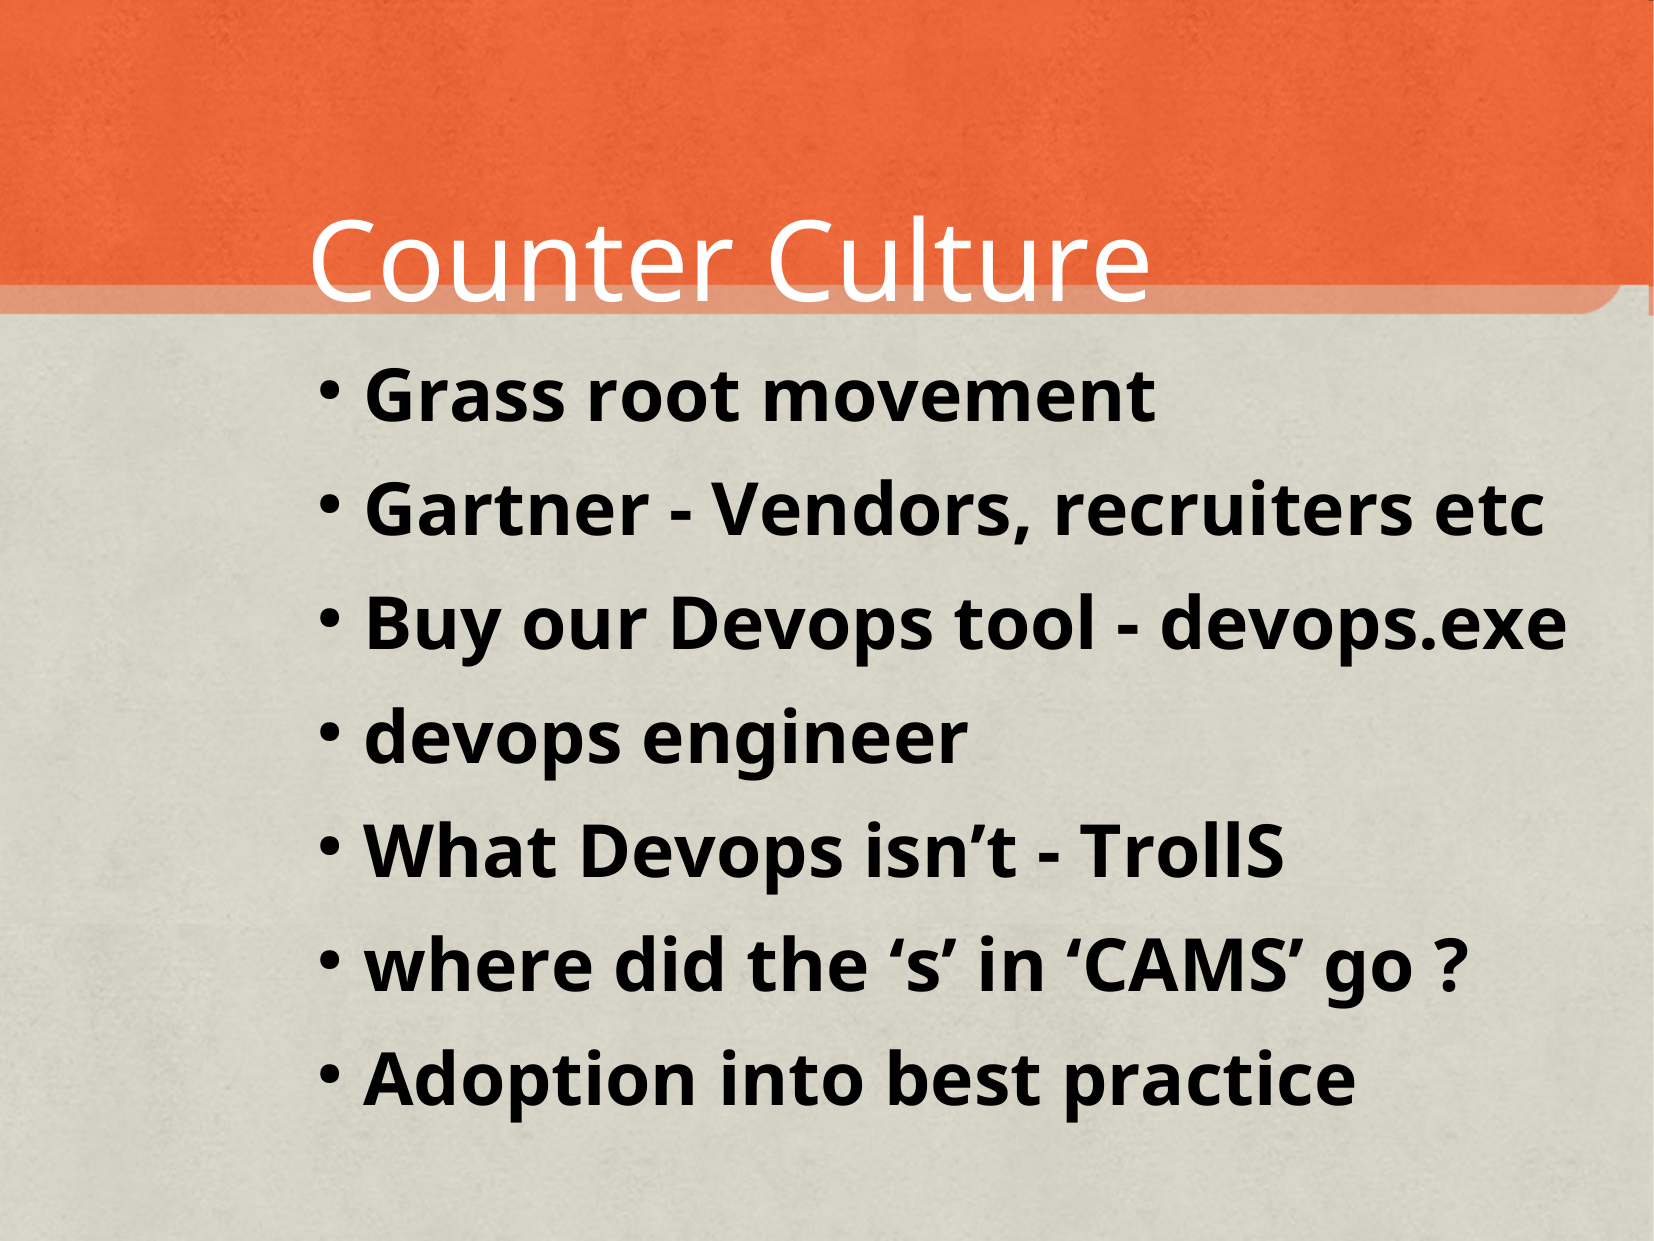

# Counter Culture
Grass root movement
Gartner - Vendors, recruiters etc
Buy our Devops tool - devops.exe
devops engineer
What Devops isn’t - TrollS
where did the ‘s’ in ‘CAMS’ go ?
Adoption into best practice